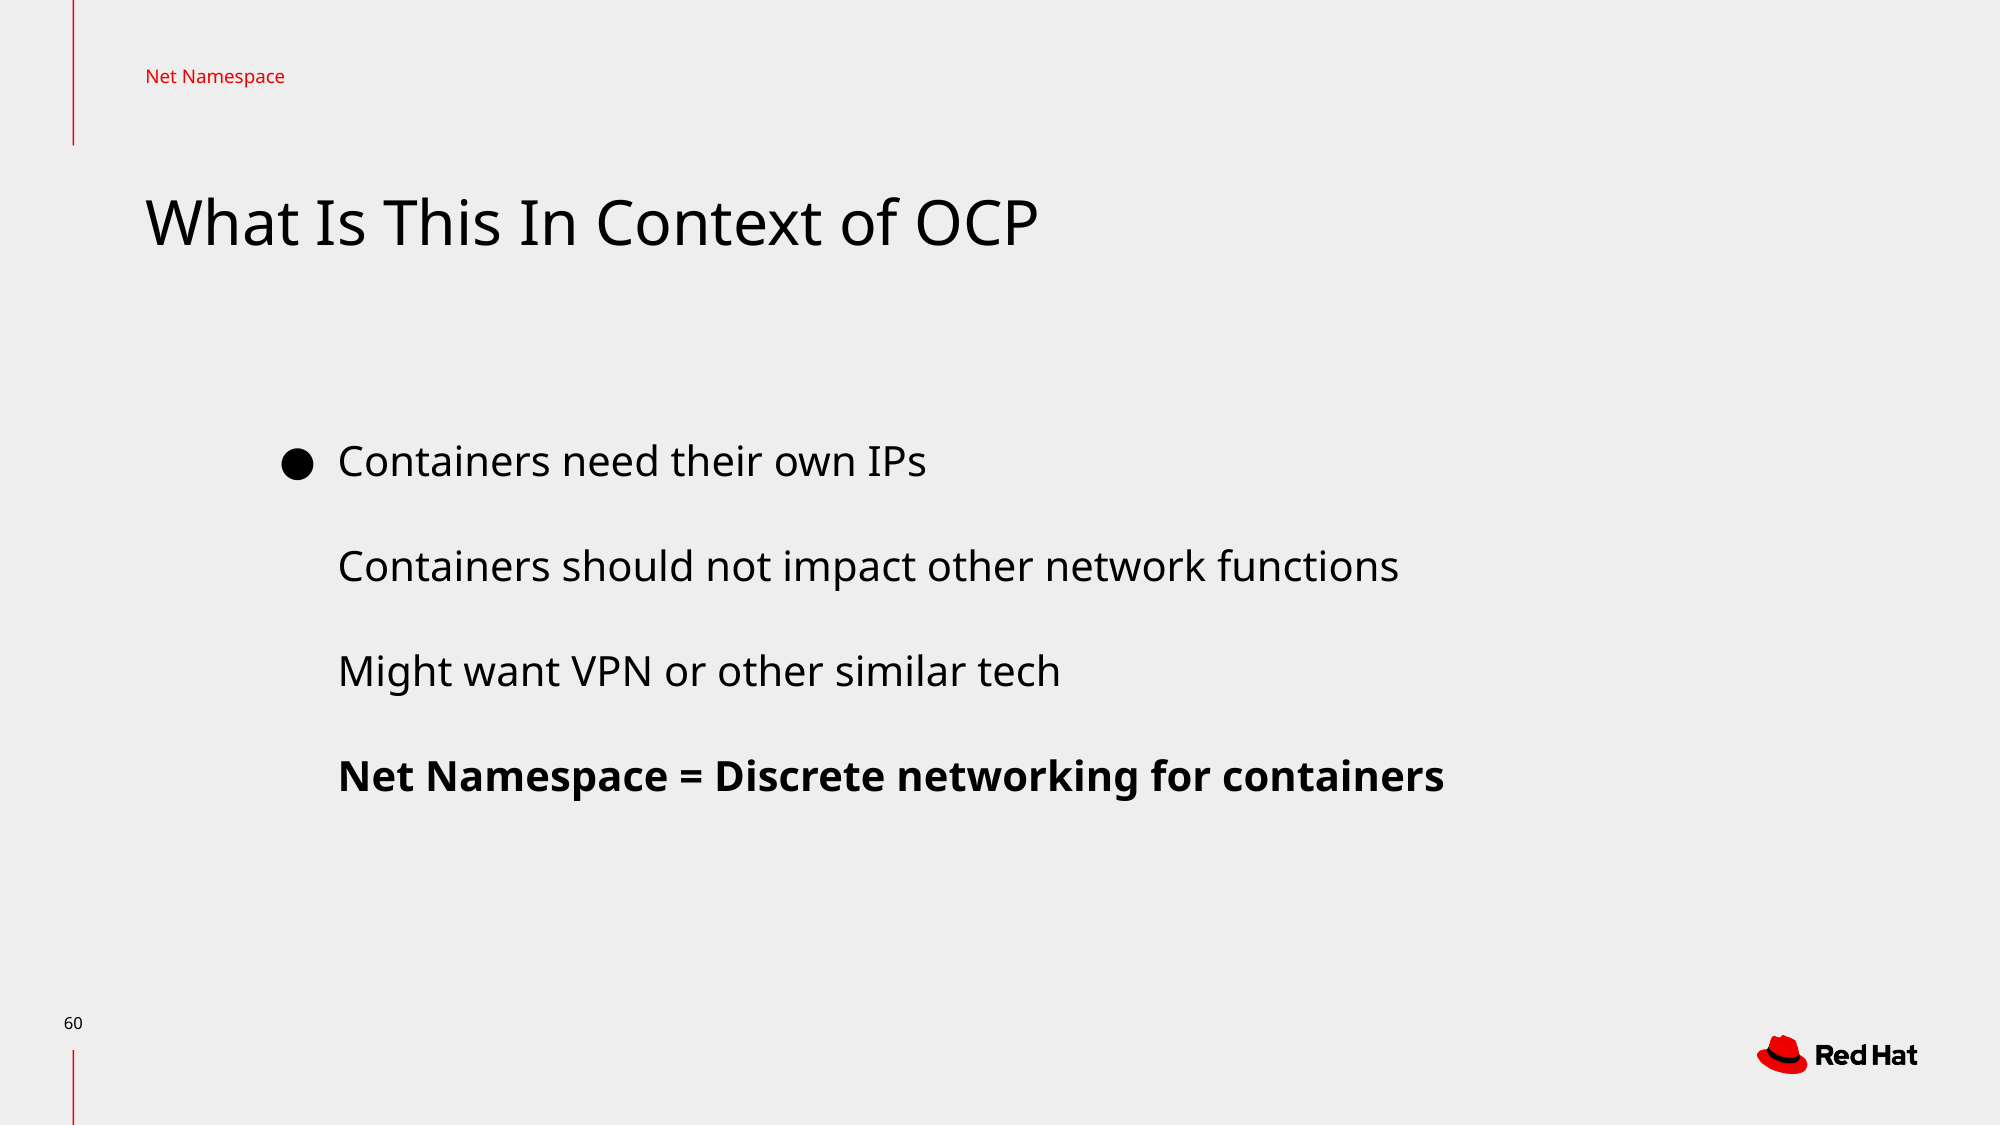

# Net Namespace
What Is This In Context of OCP
Containers need their own IPs
Containers should not impact other network functions
Might want VPN or other similar tech
Net Namespace = Discrete networking for containers